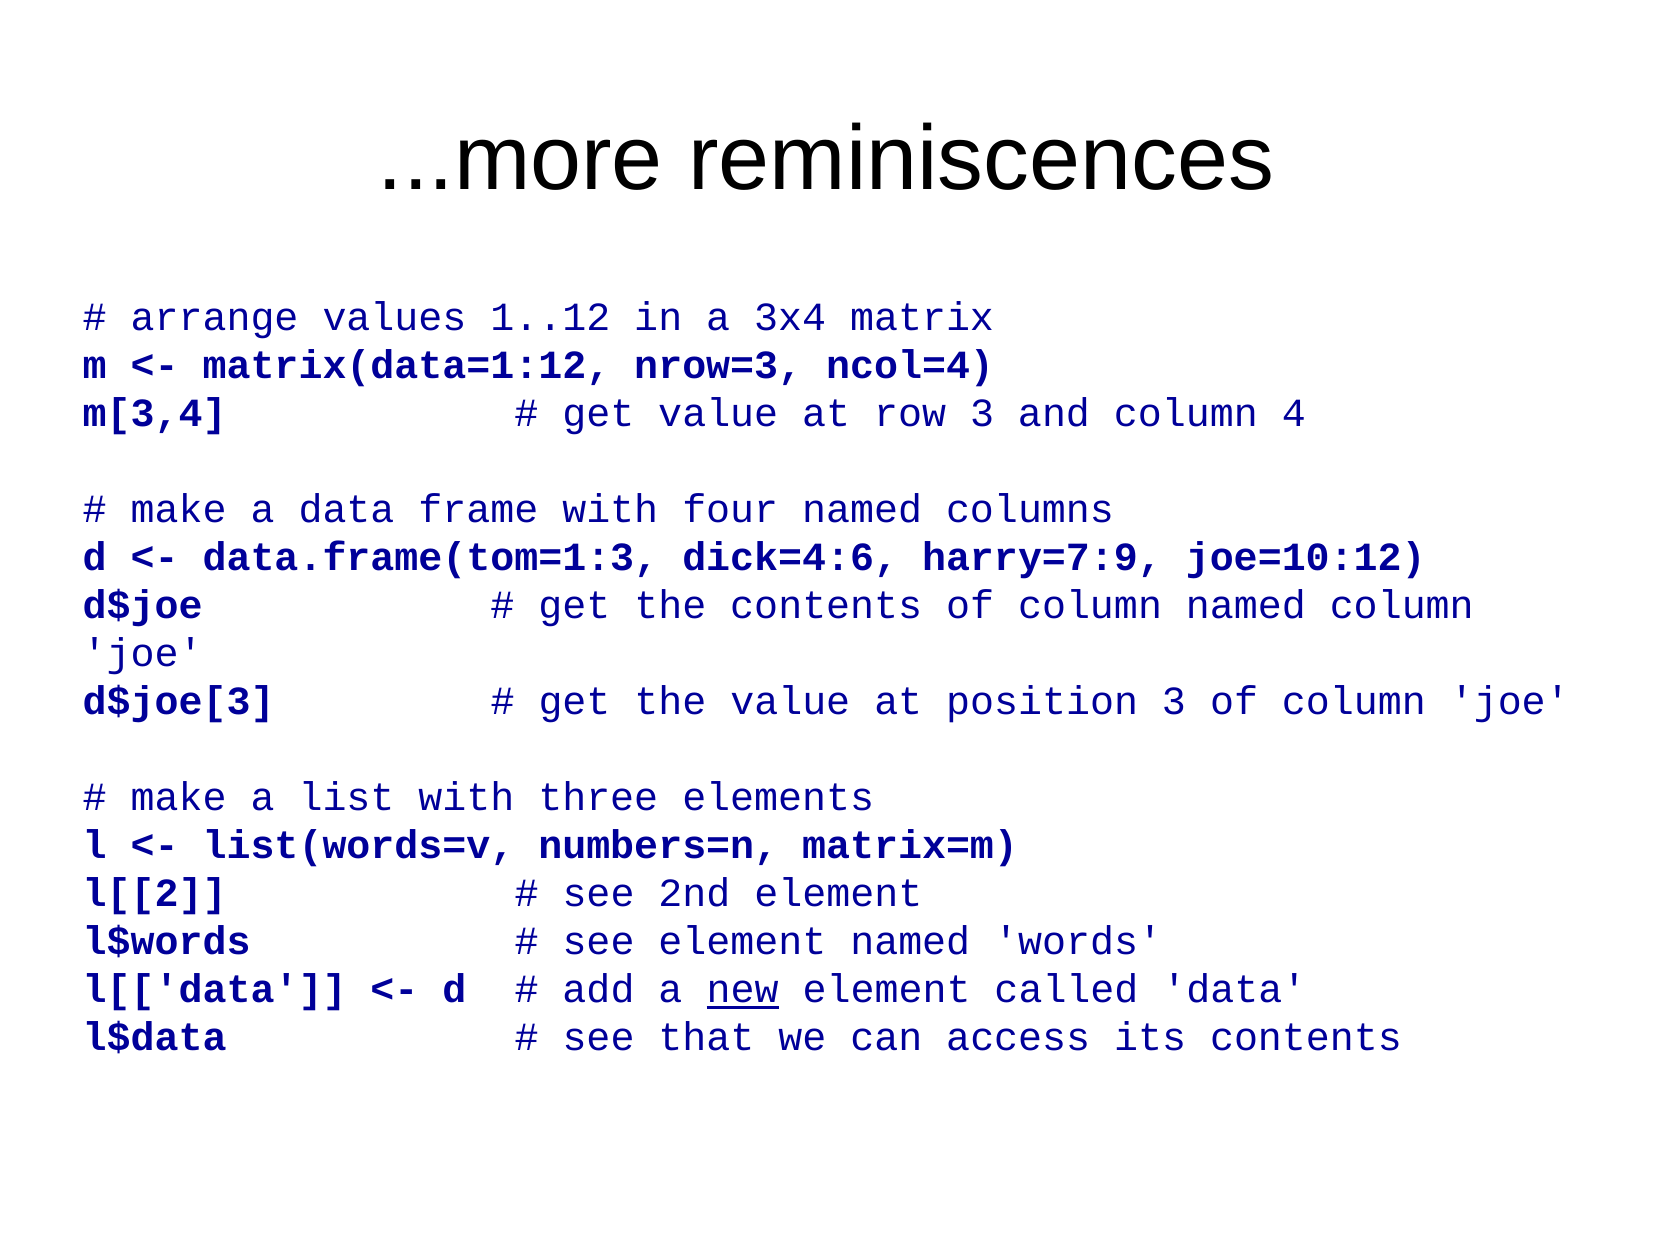

...more reminiscences
# arrange values 1..12 in a 3x4 matrix
m <- matrix(data=1:12, nrow=3, ncol=4)
m[3,4] # get value at row 3 and column 4
# make a data frame with four named columns
d <- data.frame(tom=1:3, dick=4:6, harry=7:9, joe=10:12)
d$joe # get the contents of column named column 'joe'
d$joe[3] # get the value at position 3 of column 'joe'
# make a list with three elements
l <- list(words=v, numbers=n, matrix=m)
l[[2]] # see 2nd element
l$words # see element named 'words'
l[['data']] <- d # add a new element called 'data'
l$data # see that we can access its contents